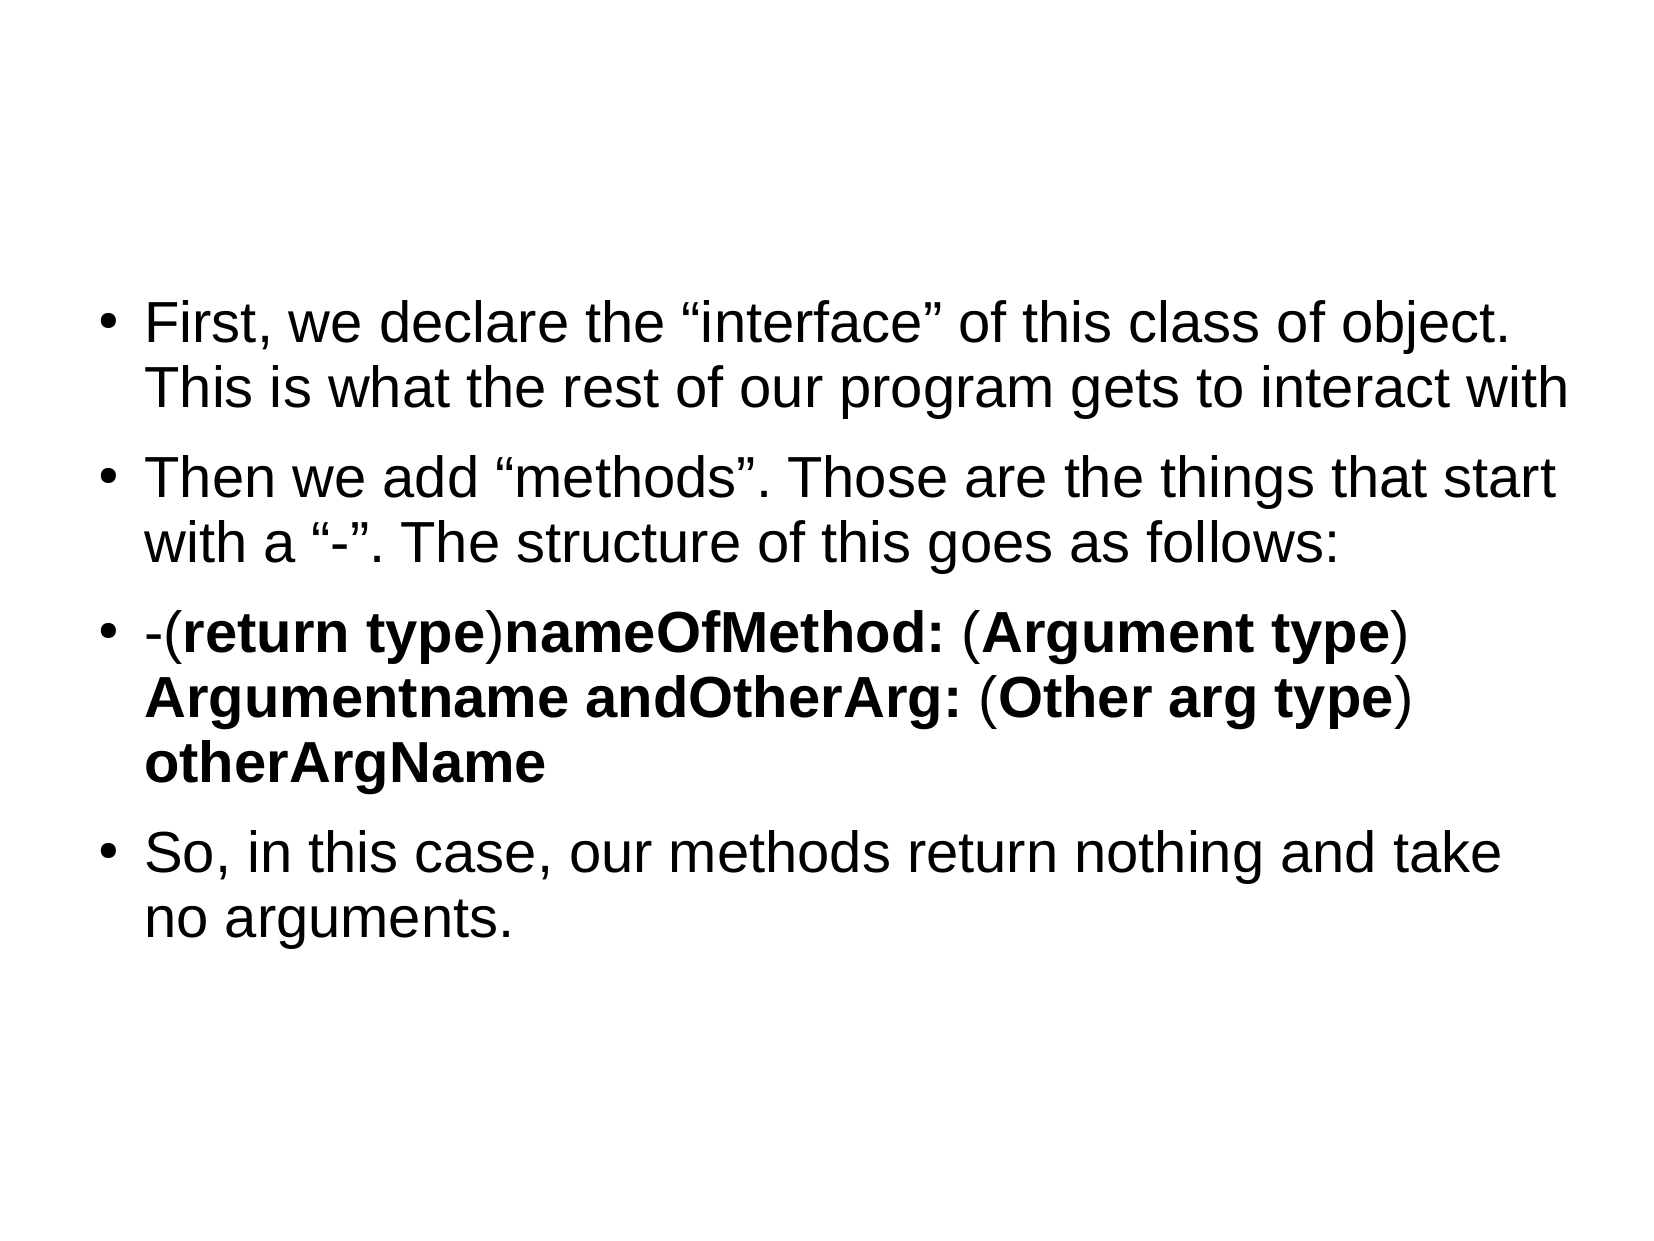

#
First, we declare the “interface” of this class of object. This is what the rest of our program gets to interact with
Then we add “methods”. Those are the things that start with a “-”. The structure of this goes as follows:
-(return type)nameOfMethod: (Argument type) Argumentname andOtherArg: (Other arg type) otherArgName
So, in this case, our methods return nothing and take no arguments.